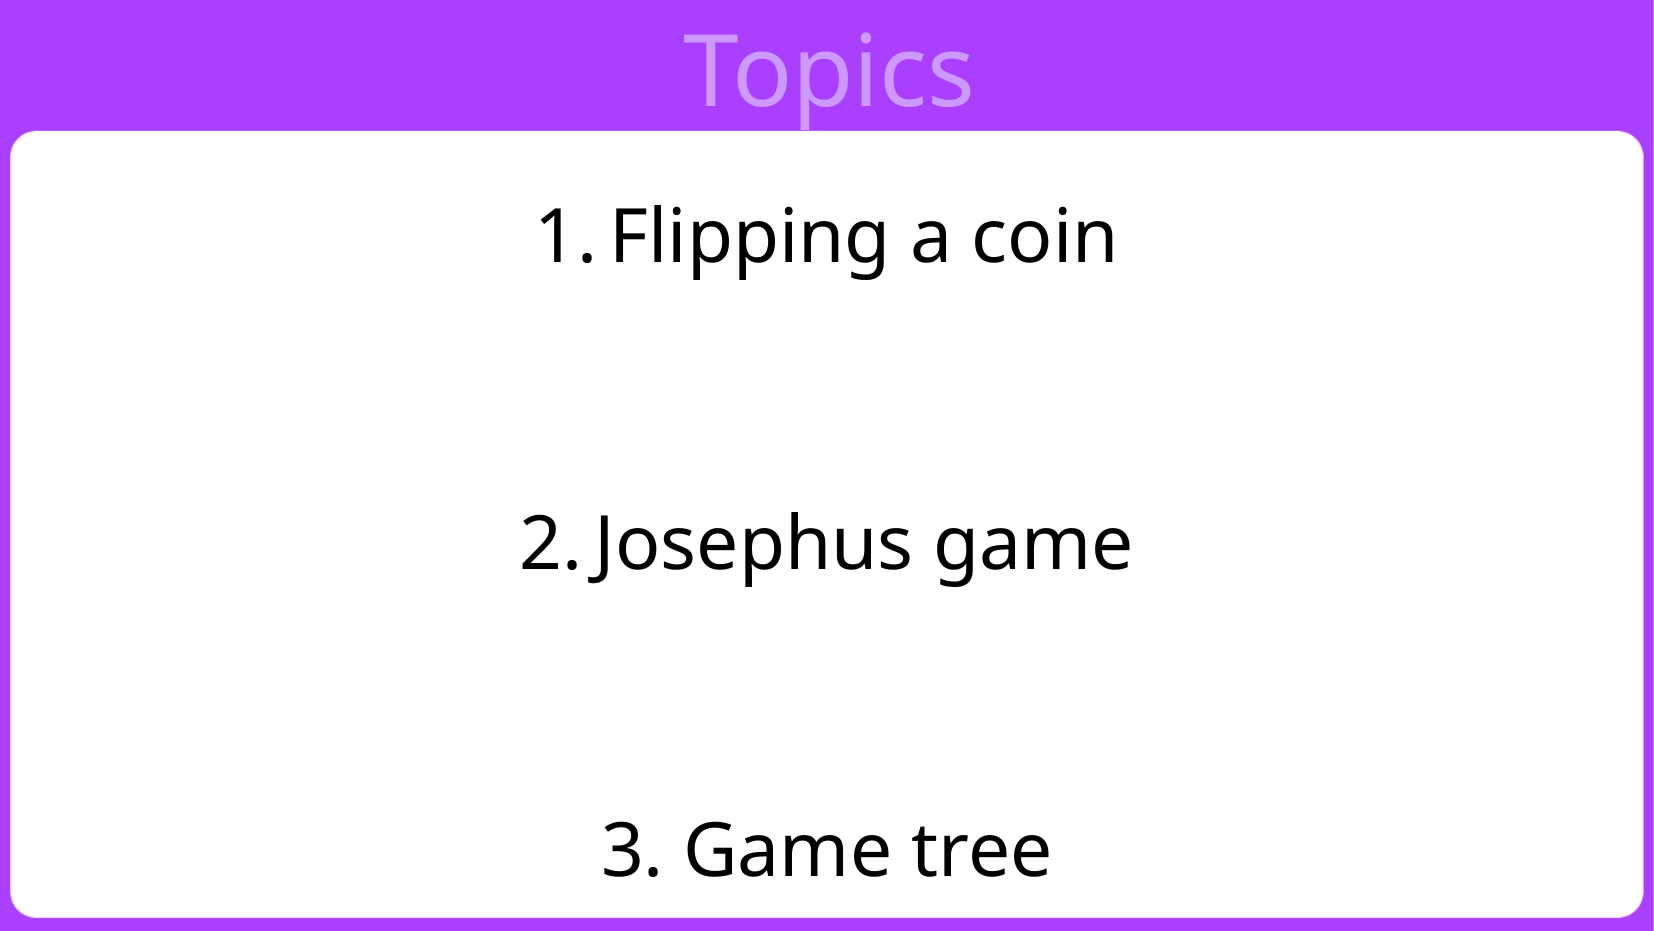

# Topics
1.	Flipping a coin
2.	Josephus game
3. Game tree